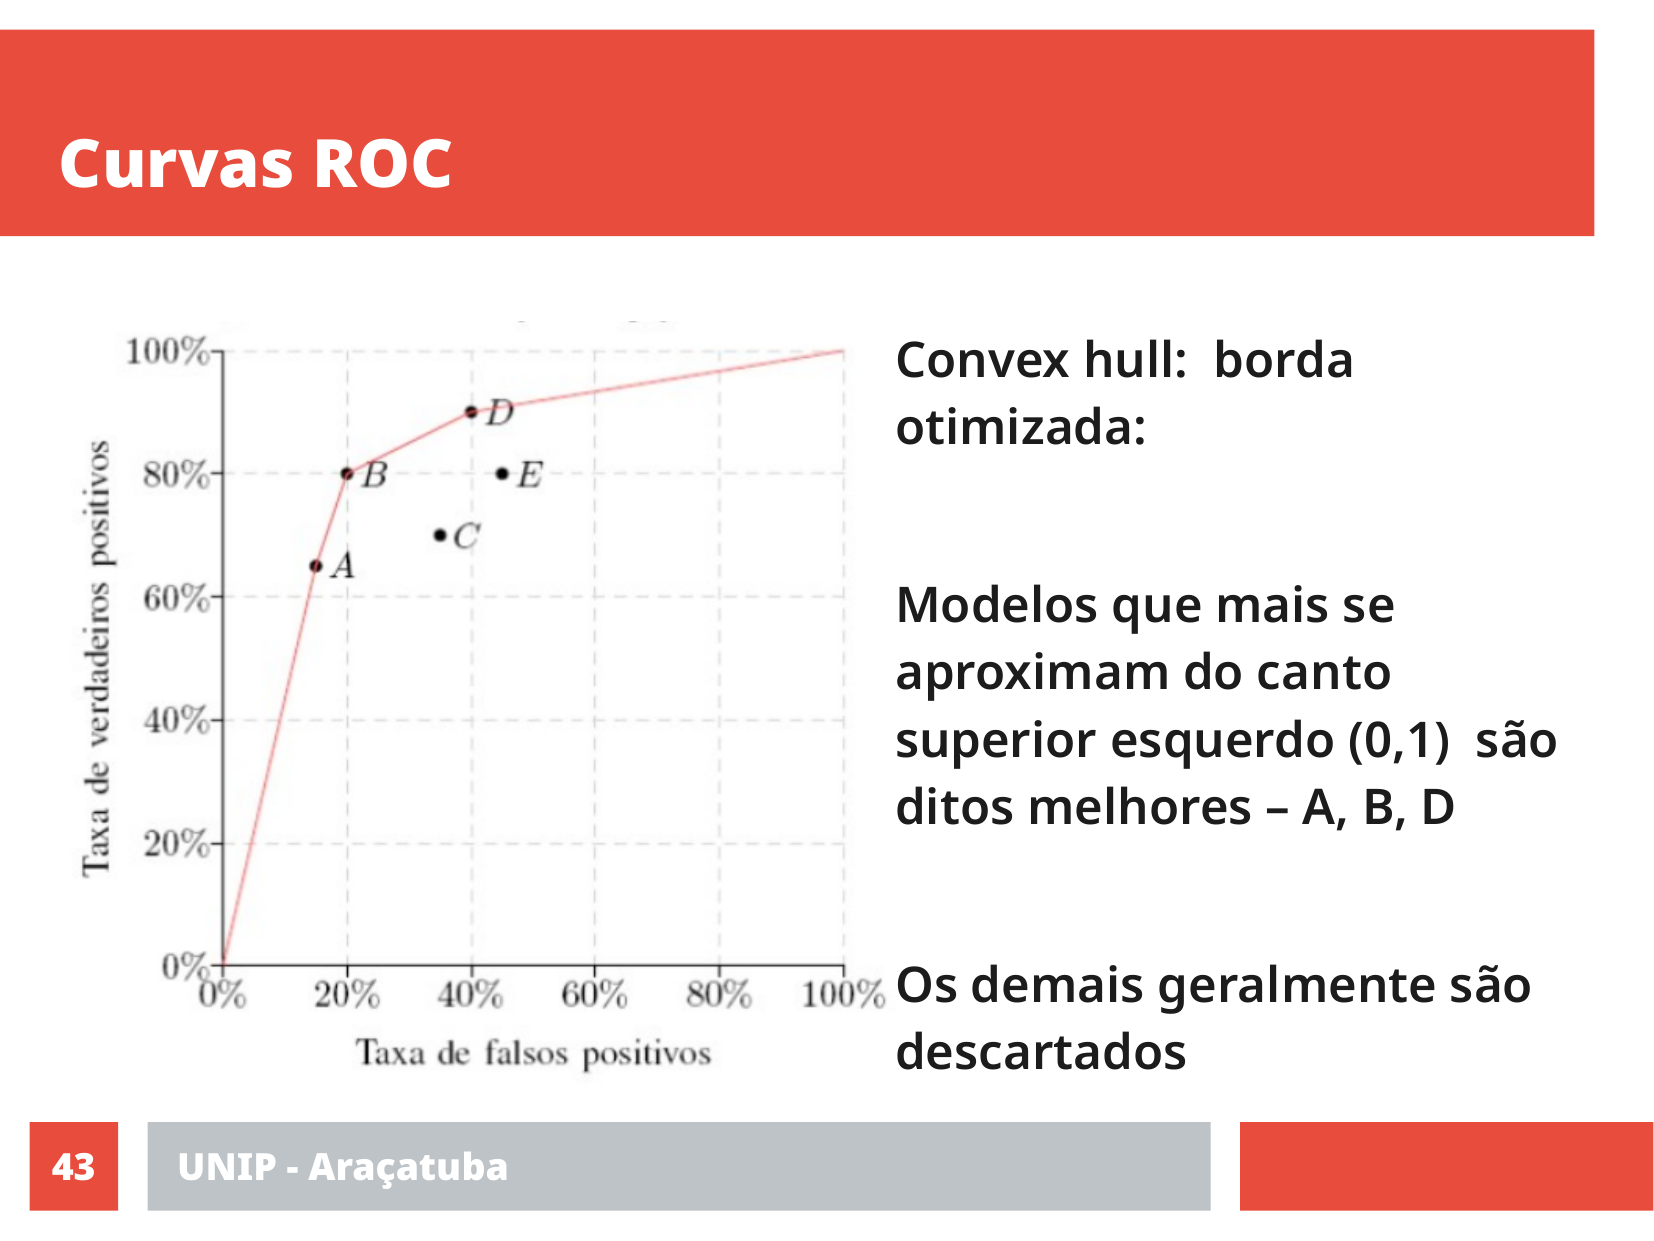

# Curvas ROC
Convex hull: borda otimizada:
Modelos que mais se aproximam do canto superior esquerdo (0,1) são ditos melhores – A, B, D
Os demais geralmente são descartados
43
UNIP - Araçatuba